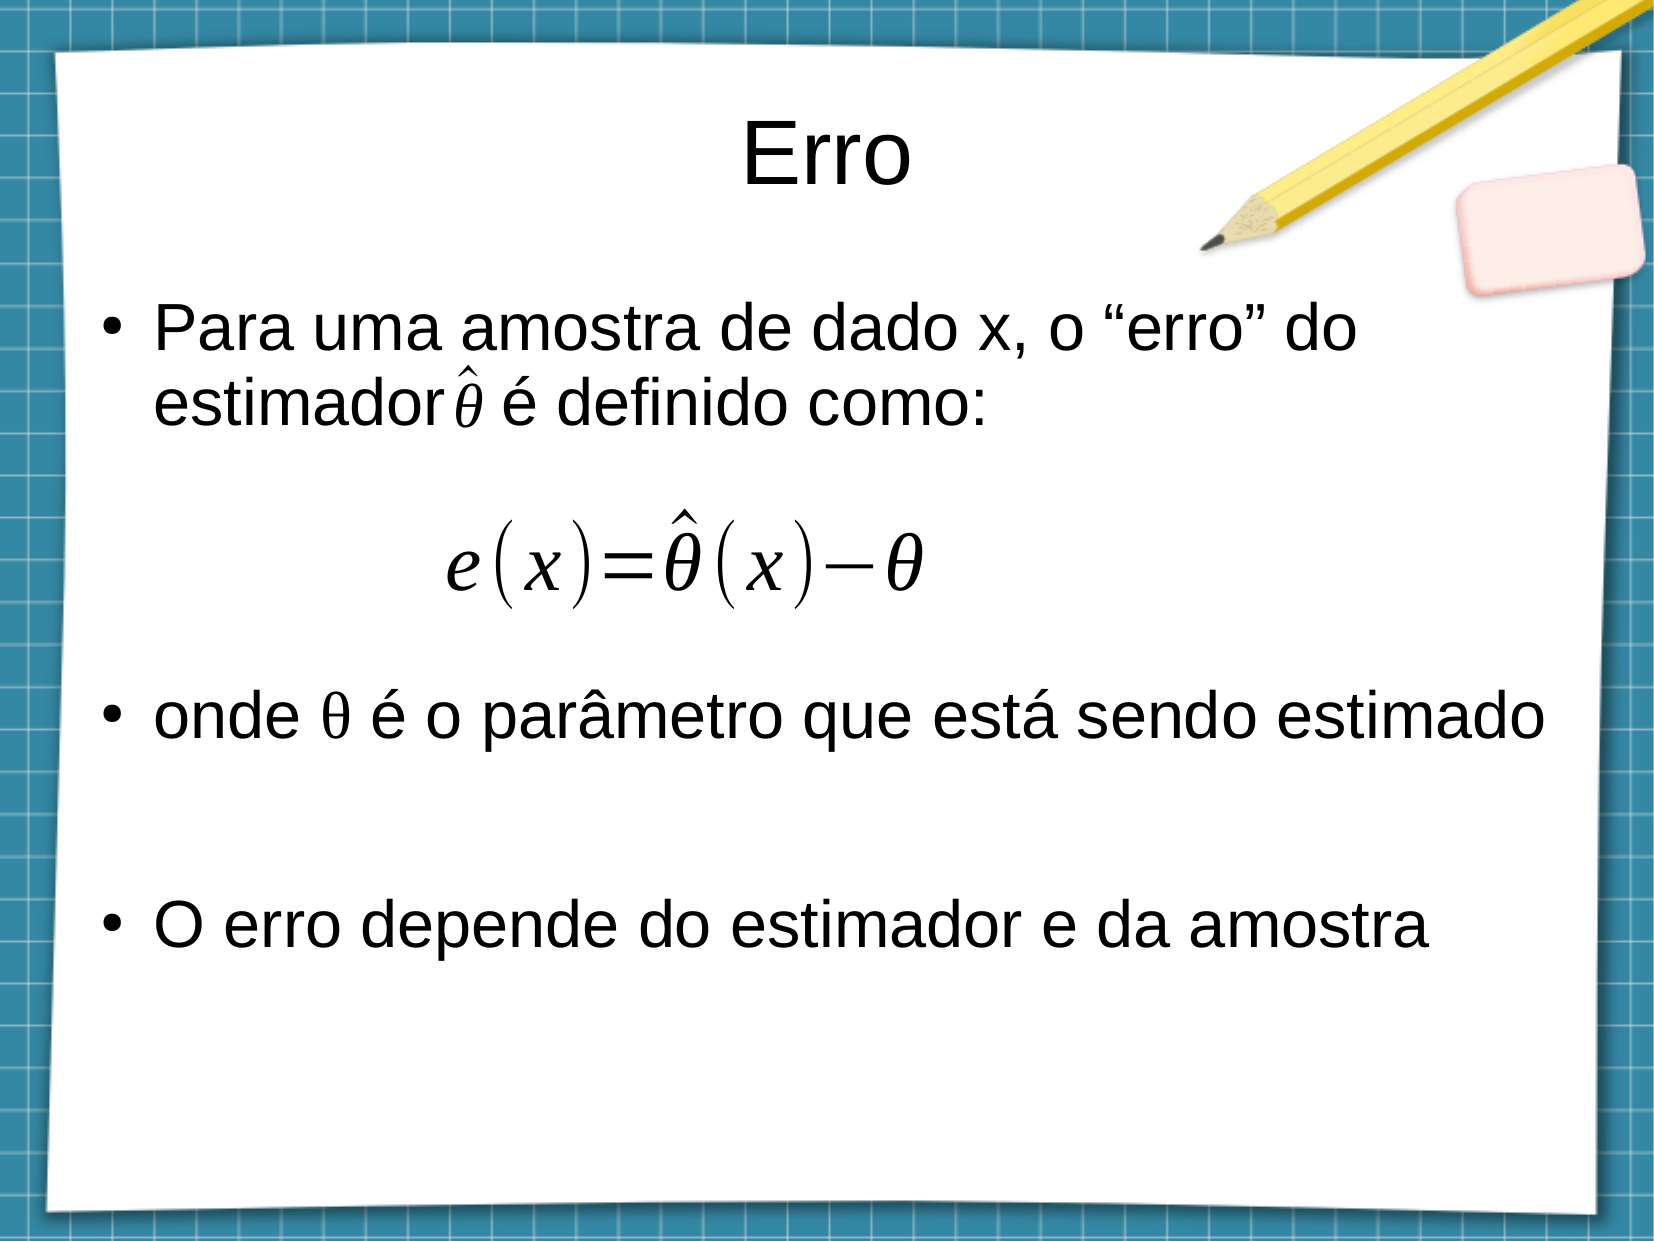

# Erro
Para uma amostra de dado x, o “erro” do estimador é definido como:
onde θ é o parâmetro que está sendo estimado
O erro depende do estimador e da amostra